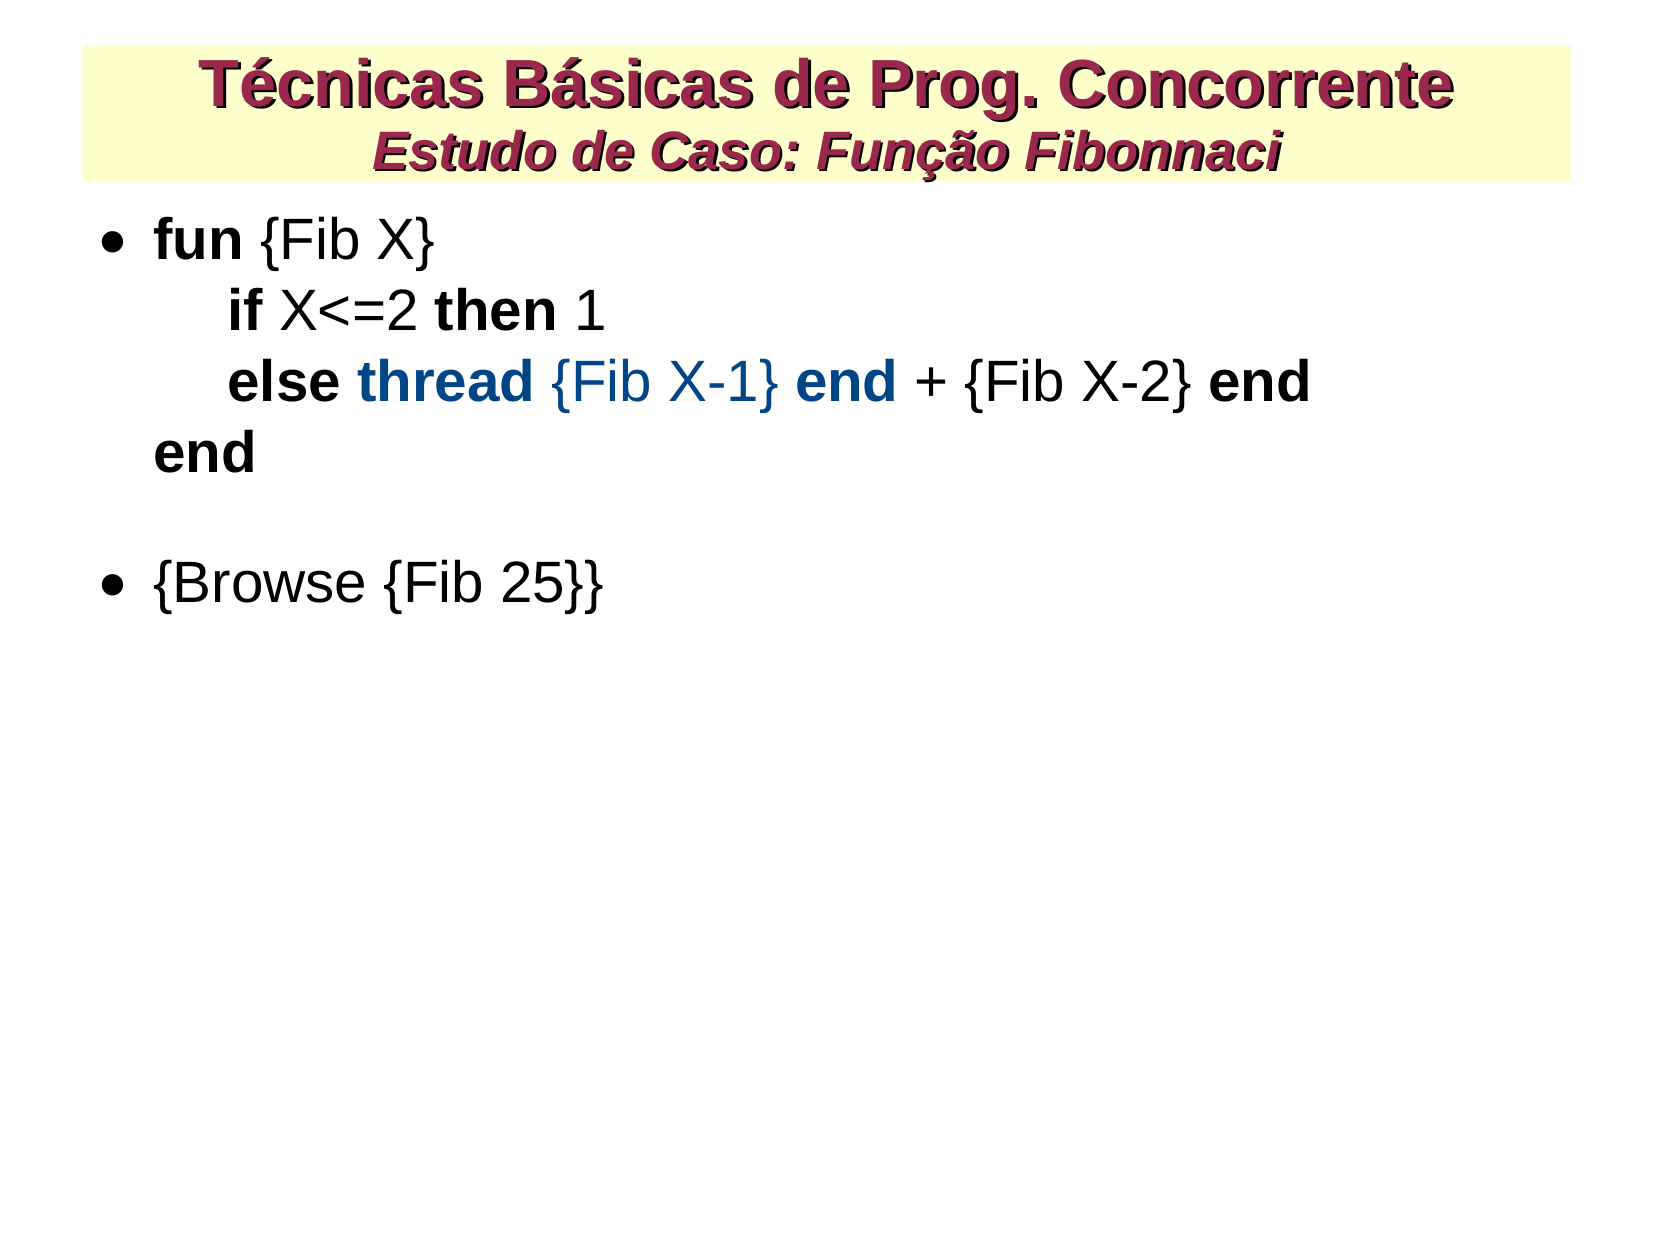

# Técnicas Básicas de Prog. Concorrente Estudo de Caso: Função Fibonnaci
fun {Fib X}
	if X<=2 then 1
	else thread {Fib X-1} end + {Fib X-2} end
end
{Browse {Fib 25}}